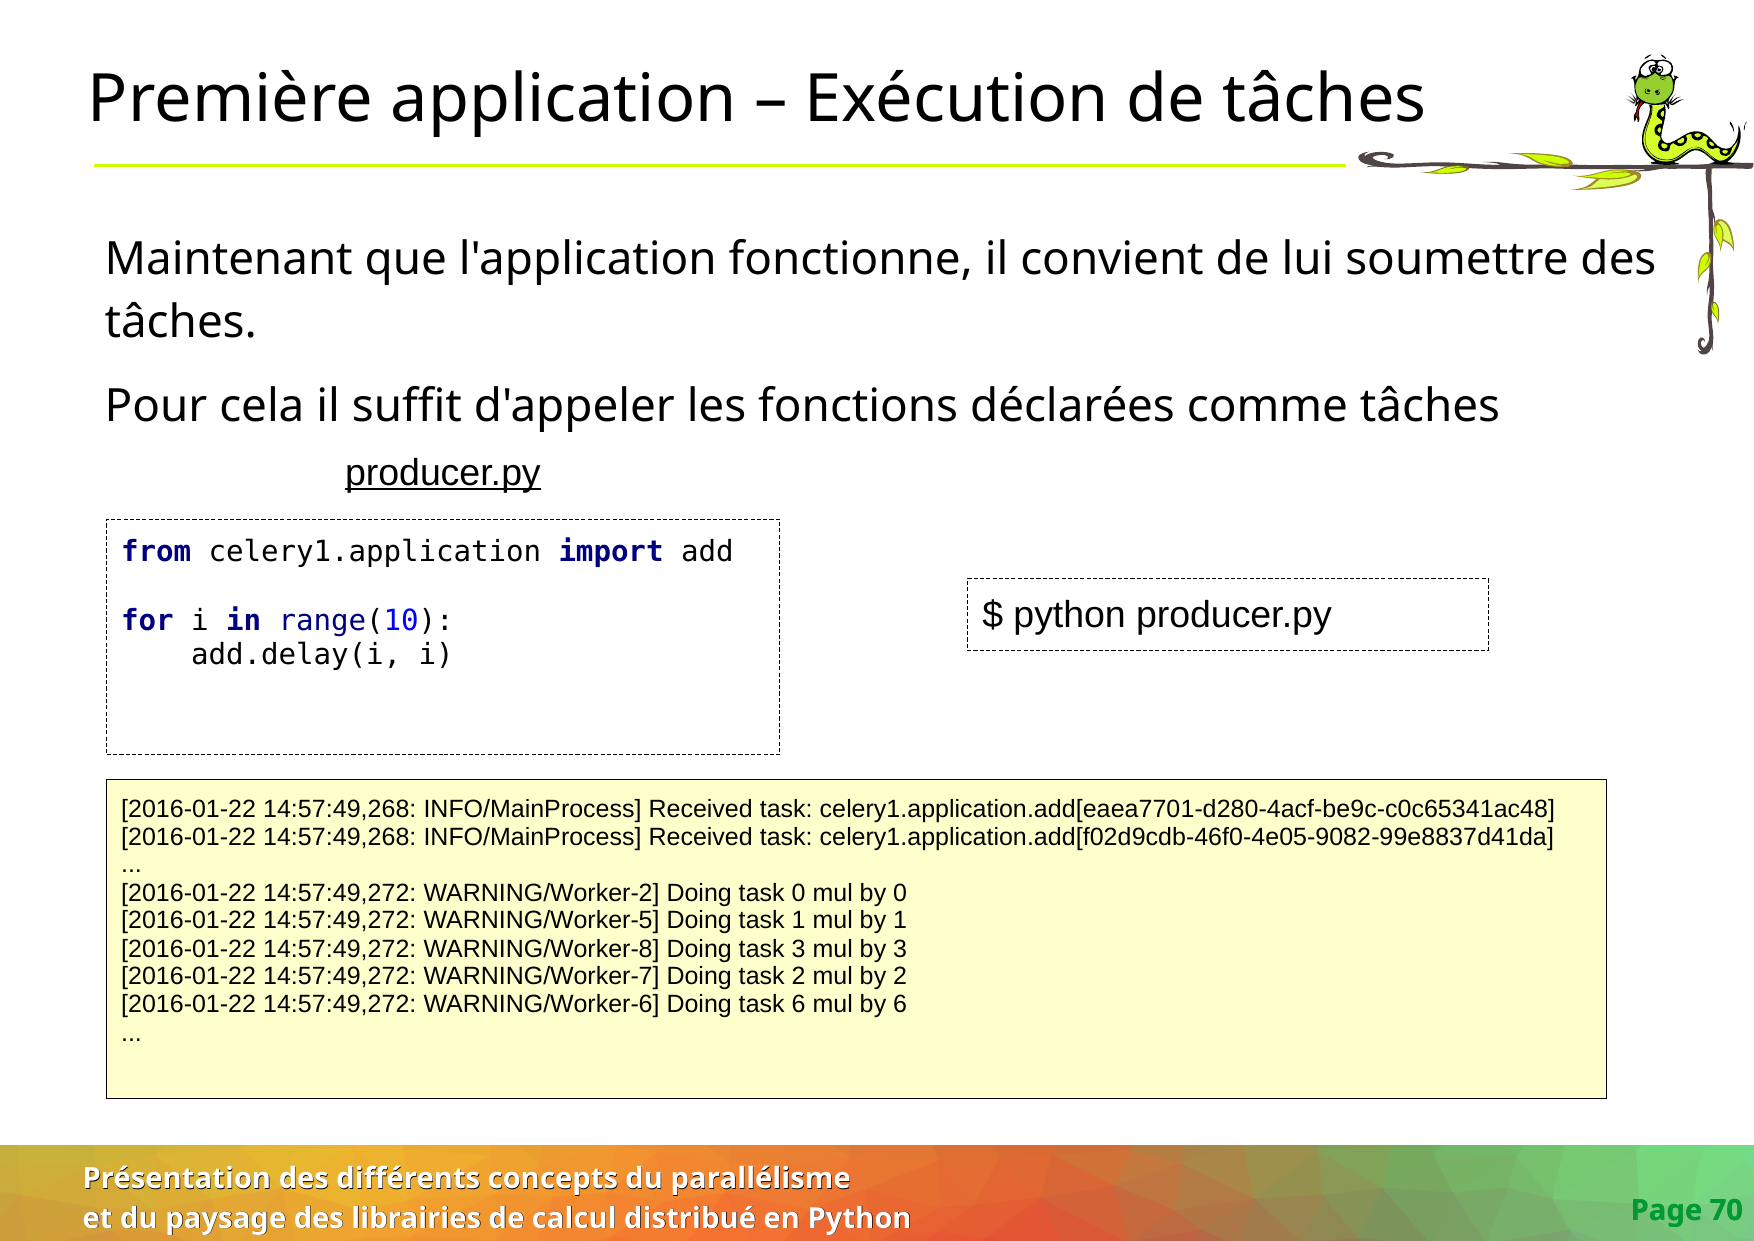

# Première application – Exécution de tâches
Maintenant que l'application fonctionne, il convient de lui soumettre des tâches.
Pour cela il suffit d'appeler les fonctions déclarées comme tâches
producer.py
from celery1.application import add
for i in range(10):
 add.delay(i, i)
$ python producer.py
[2016-01-22 14:57:49,268: INFO/MainProcess] Received task: celery1.application.add[eaea7701-d280-4acf-be9c-c0c65341ac48]
[2016-01-22 14:57:49,268: INFO/MainProcess] Received task: celery1.application.add[f02d9cdb-46f0-4e05-9082-99e8837d41da]
...
[2016-01-22 14:57:49,272: WARNING/Worker-2] Doing task 0 mul by 0
[2016-01-22 14:57:49,272: WARNING/Worker-5] Doing task 1 mul by 1
[2016-01-22 14:57:49,272: WARNING/Worker-8] Doing task 3 mul by 3
[2016-01-22 14:57:49,272: WARNING/Worker-7] Doing task 2 mul by 2
[2016-01-22 14:57:49,272: WARNING/Worker-6] Doing task 6 mul by 6
...
70